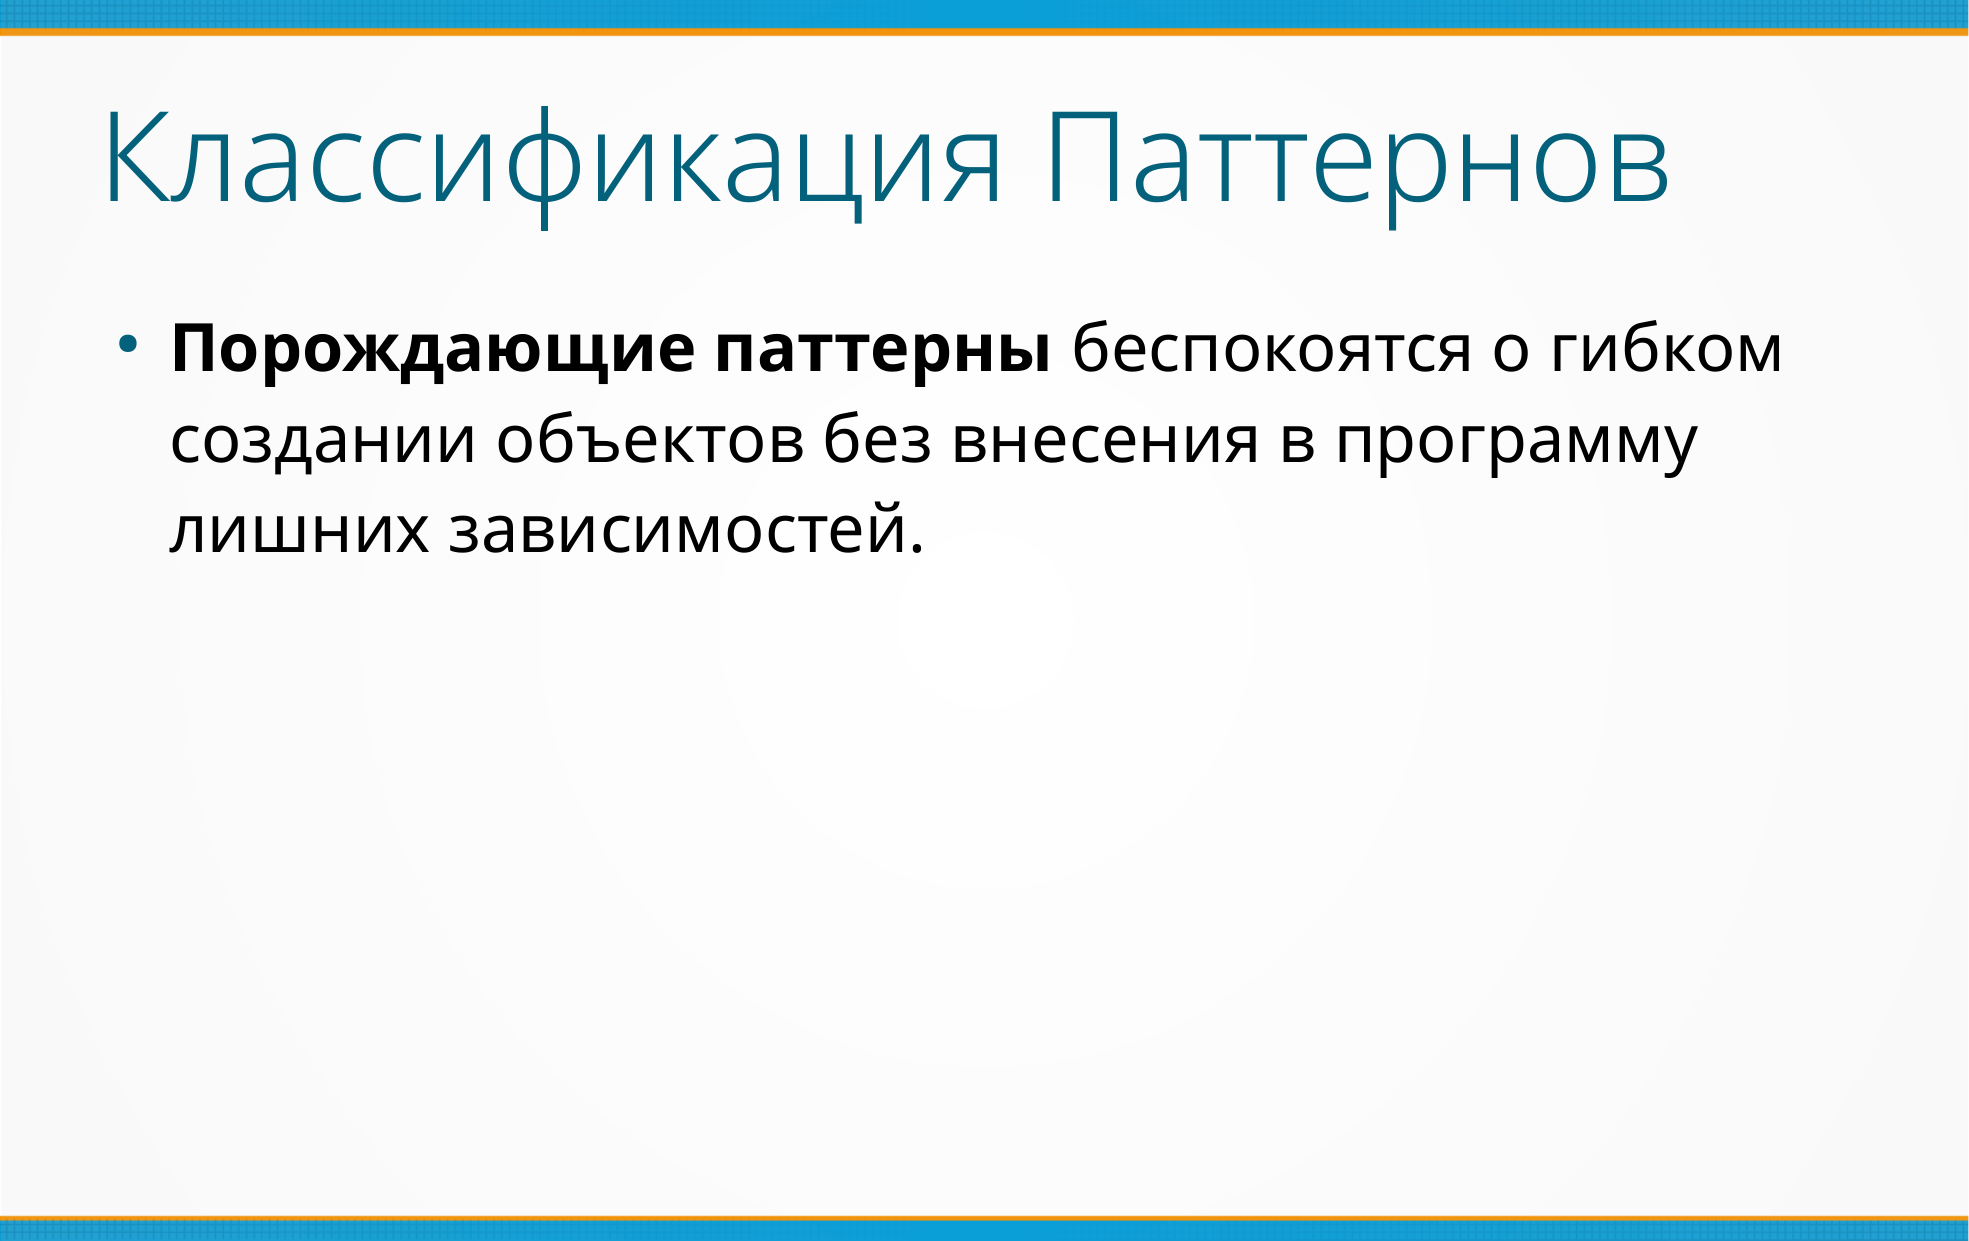

# Классификация Паттернов
Порождающие паттерны беспокоятся о гибком создании объектов без внесения в программу лишних зависимостей.